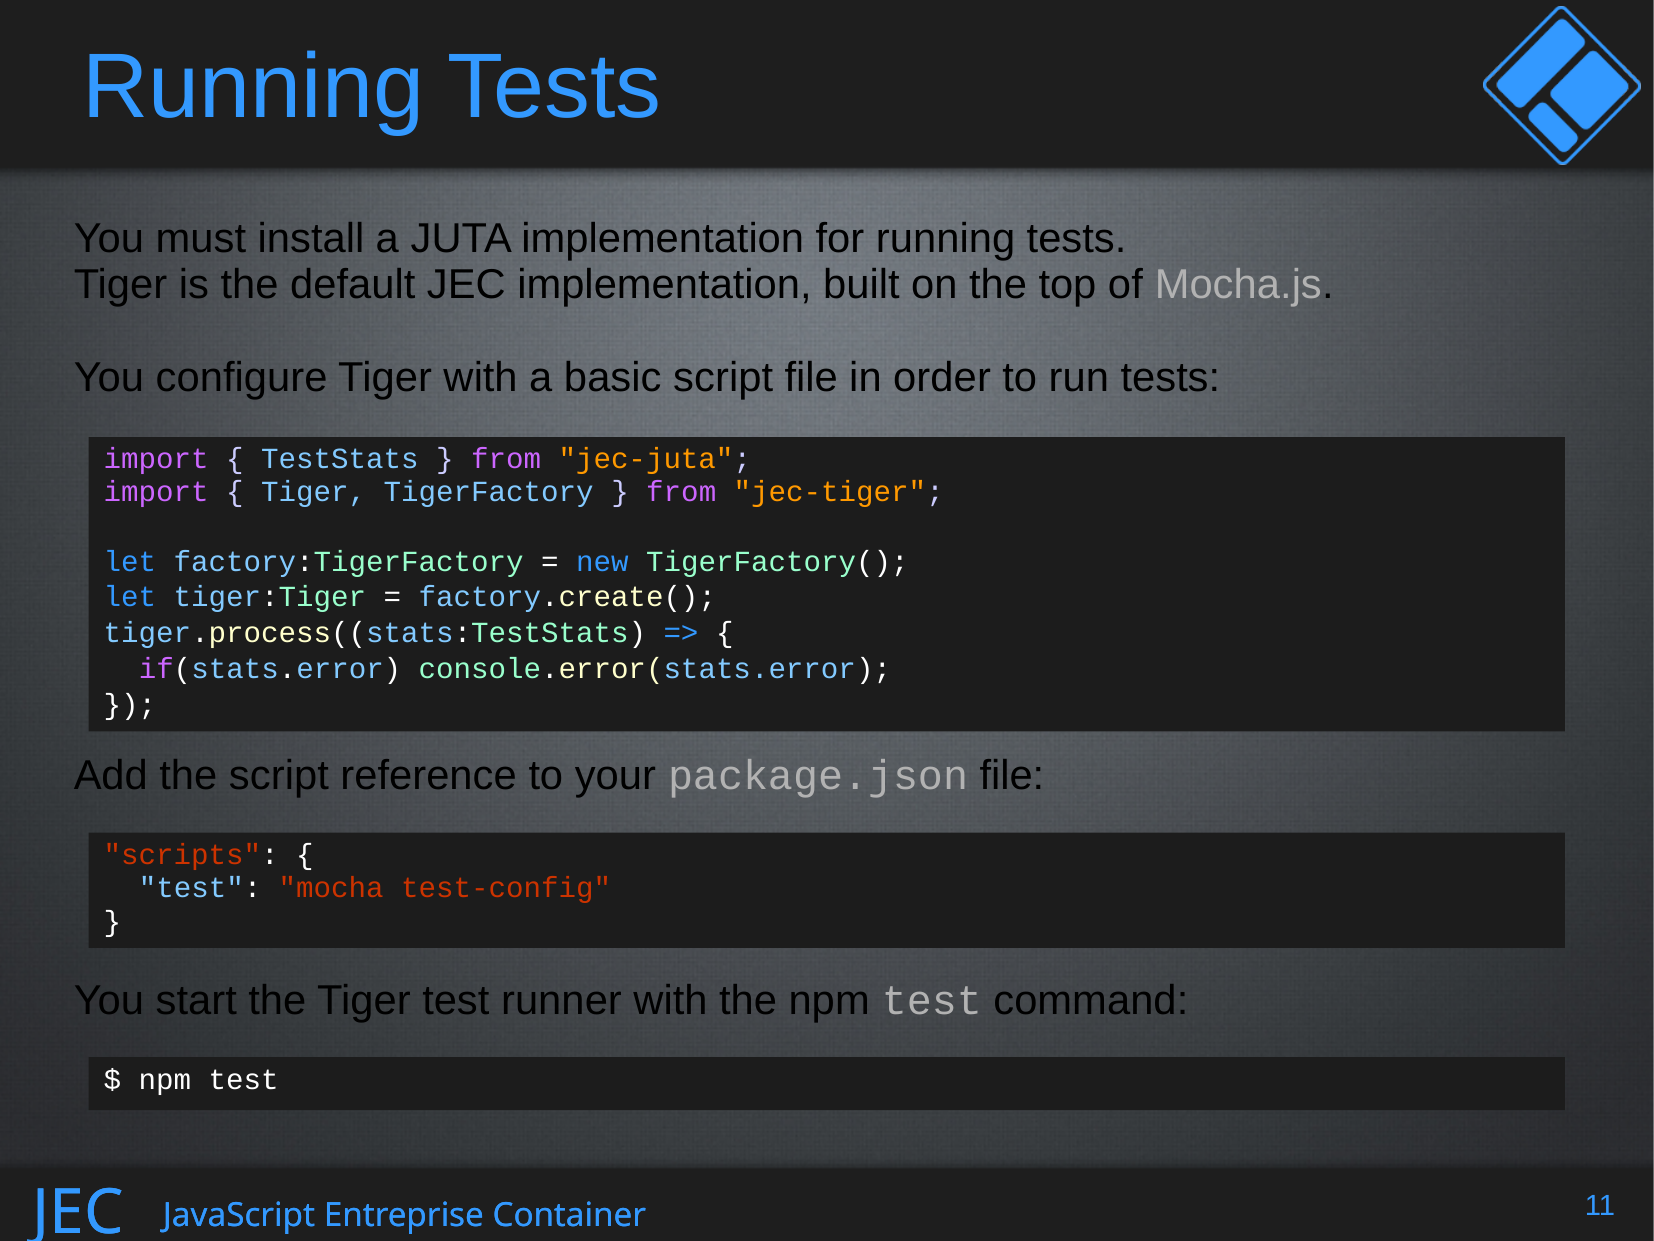

# Running Tests
You must install a JUTA implementation for running tests.
Tiger is the default JEC implementation, built on the top of Mocha.js.
You configure Tiger with a basic script file in order to run tests:
import { TestStats } from "jec-juta";
import { Tiger, TigerFactory } from "jec-tiger";
let factory:TigerFactory = new TigerFactory();
let tiger:Tiger = factory.create();
tiger.process((stats:TestStats) => {
 if(stats.error) console.error(stats.error);
});
Add the script reference to your package.json file:
"scripts": {
 "test": "mocha test-config"
}
You start the Tiger test runner with the npm test command:
$ npm test
JEC
JEC
11
JavaScript Entreprise Container
JavaScript Entreprise Container